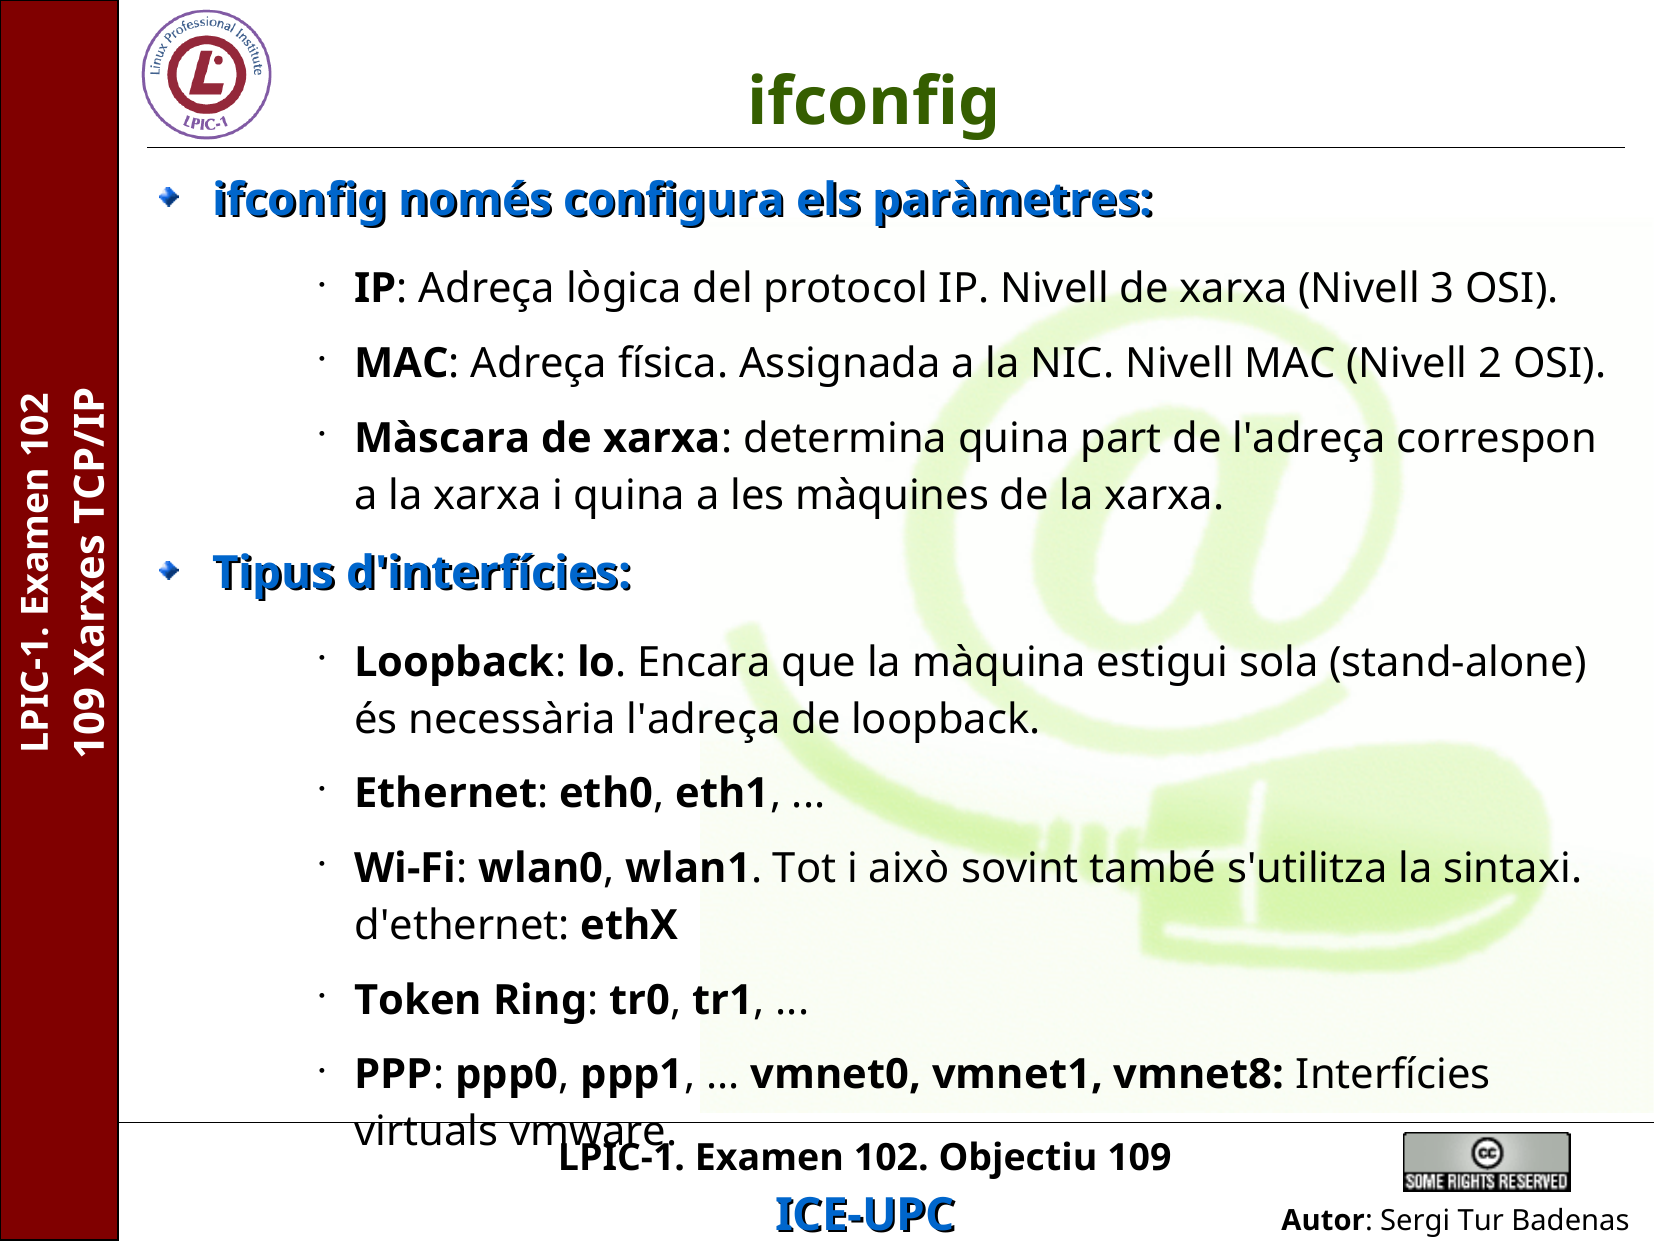

# ifconfig
ifconfig només configura els paràmetres:
IP: Adreça lògica del protocol IP. Nivell de xarxa (Nivell 3 OSI).
MAC: Adreça física. Assignada a la NIC. Nivell MAC (Nivell 2 OSI).
Màscara de xarxa: determina quina part de l'adreça correspon a la xarxa i quina a les màquines de la xarxa.
Tipus d'interfícies:
Loopback: lo. Encara que la màquina estigui sola (stand-alone) és necessària l'adreça de loopback.
Ethernet: eth0, eth1, ...
Wi-Fi: wlan0, wlan1. Tot i això sovint també s'utilitza la sintaxi. d'ethernet: ethX
Token Ring: tr0, tr1, ...
PPP: ppp0, ppp1, ... vmnet0, vmnet1, vmnet8: Interfícies virtuals vmware.